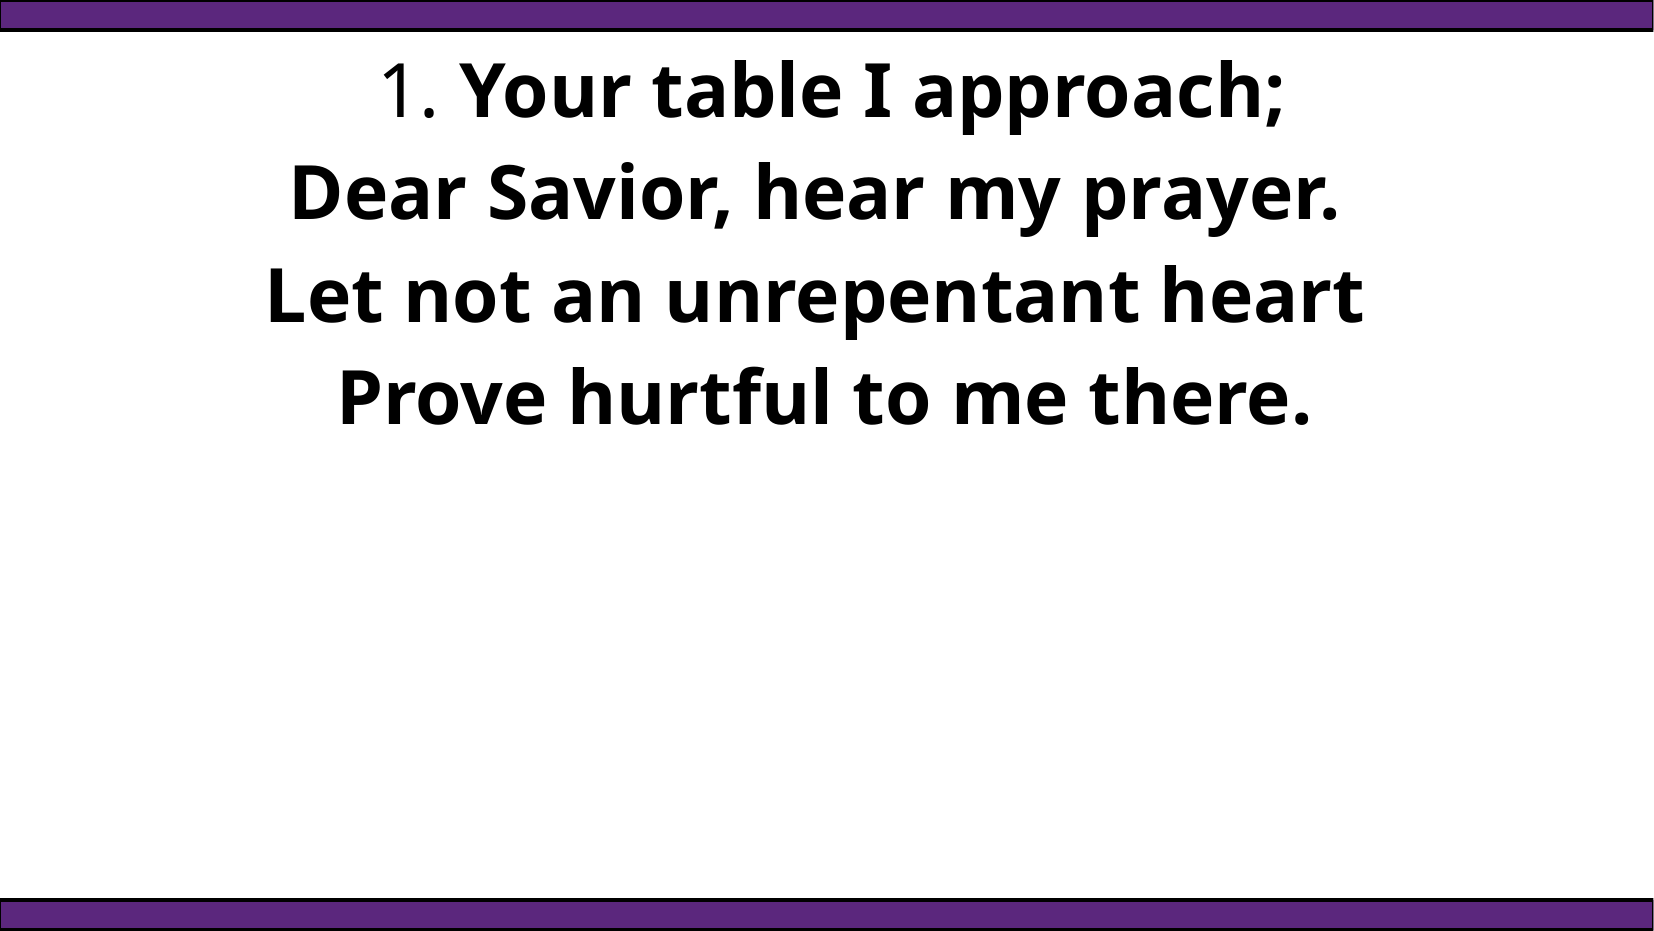

1. Your table I approach;
Dear Savior, hear my prayer.
Let not an unrepentant heart
Prove hurtful to me there.